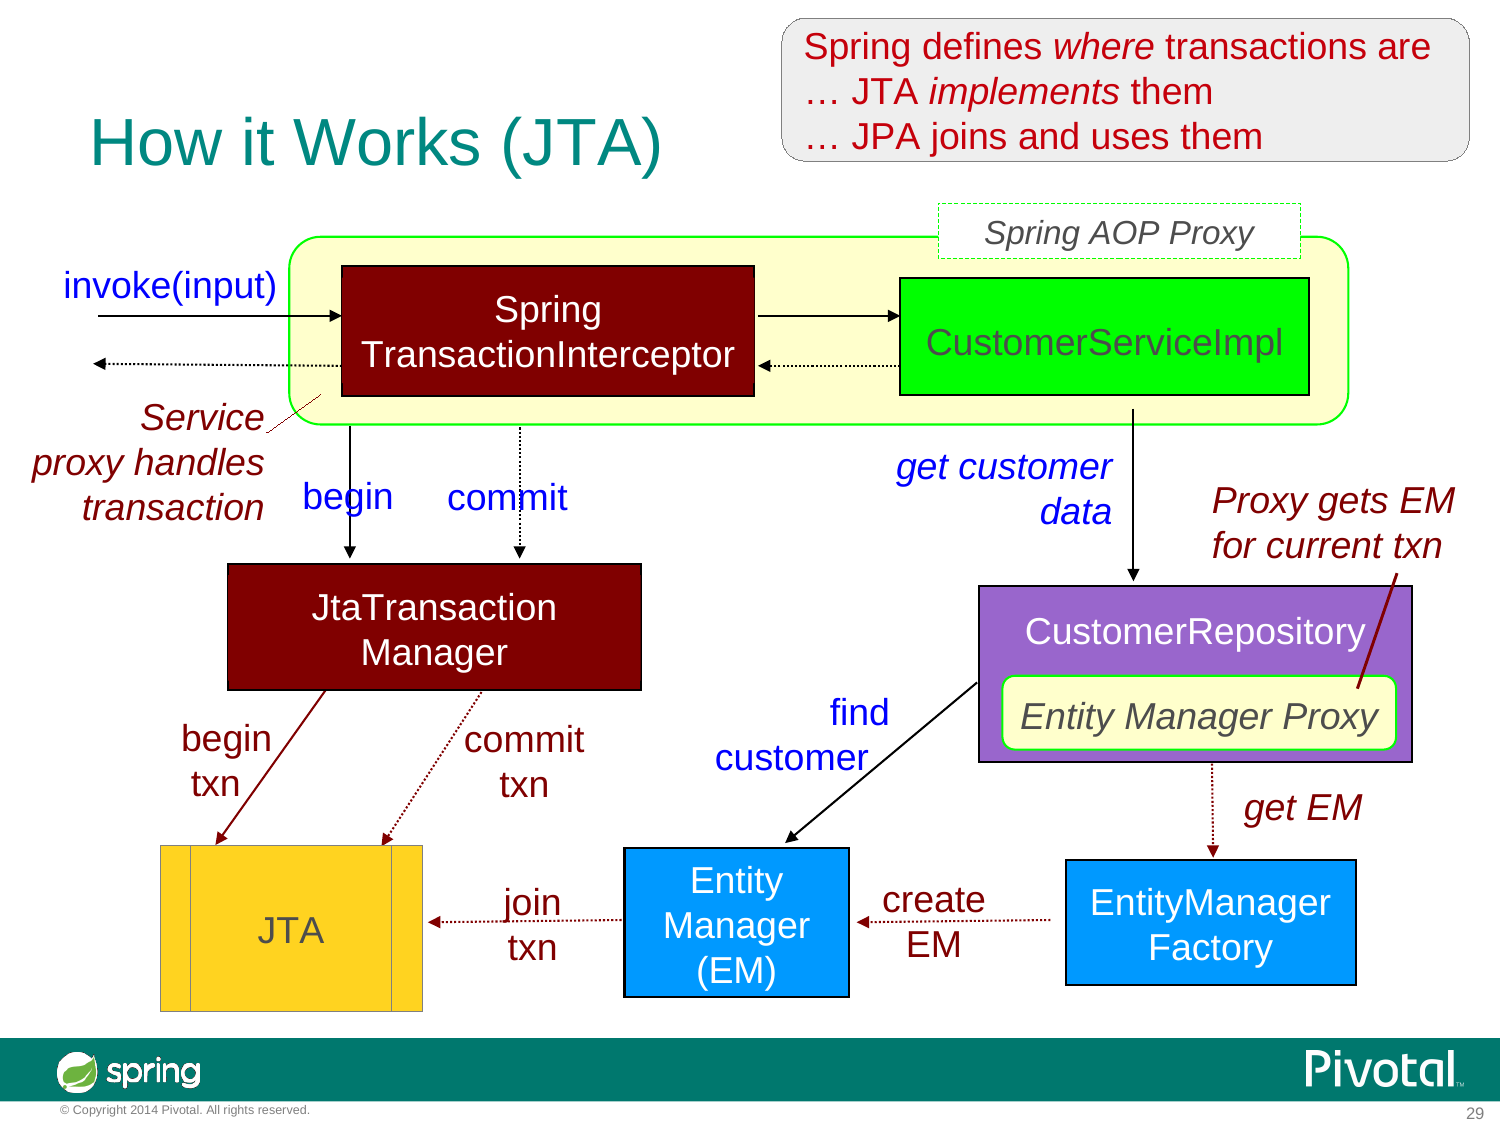

Spring defines where transactions are
… JTA implements them
… JPA joins and uses them
# How it Works (JTA)
Spring AOP Proxy
invoke(input)
Spring
TransactionInterceptor
CustomerServiceImpl
Service
proxy handles
transaction
begin
commit
get customer
data
Proxy gets EM
for current txn
JtaTransaction
Manager
CustomerRepository
Entity Manager Proxy
find
customer
begin
txn
commit
txn
get EM
JTA
Entity
Manager (EM)
EntityManager
Factory
create
EM
join
txn